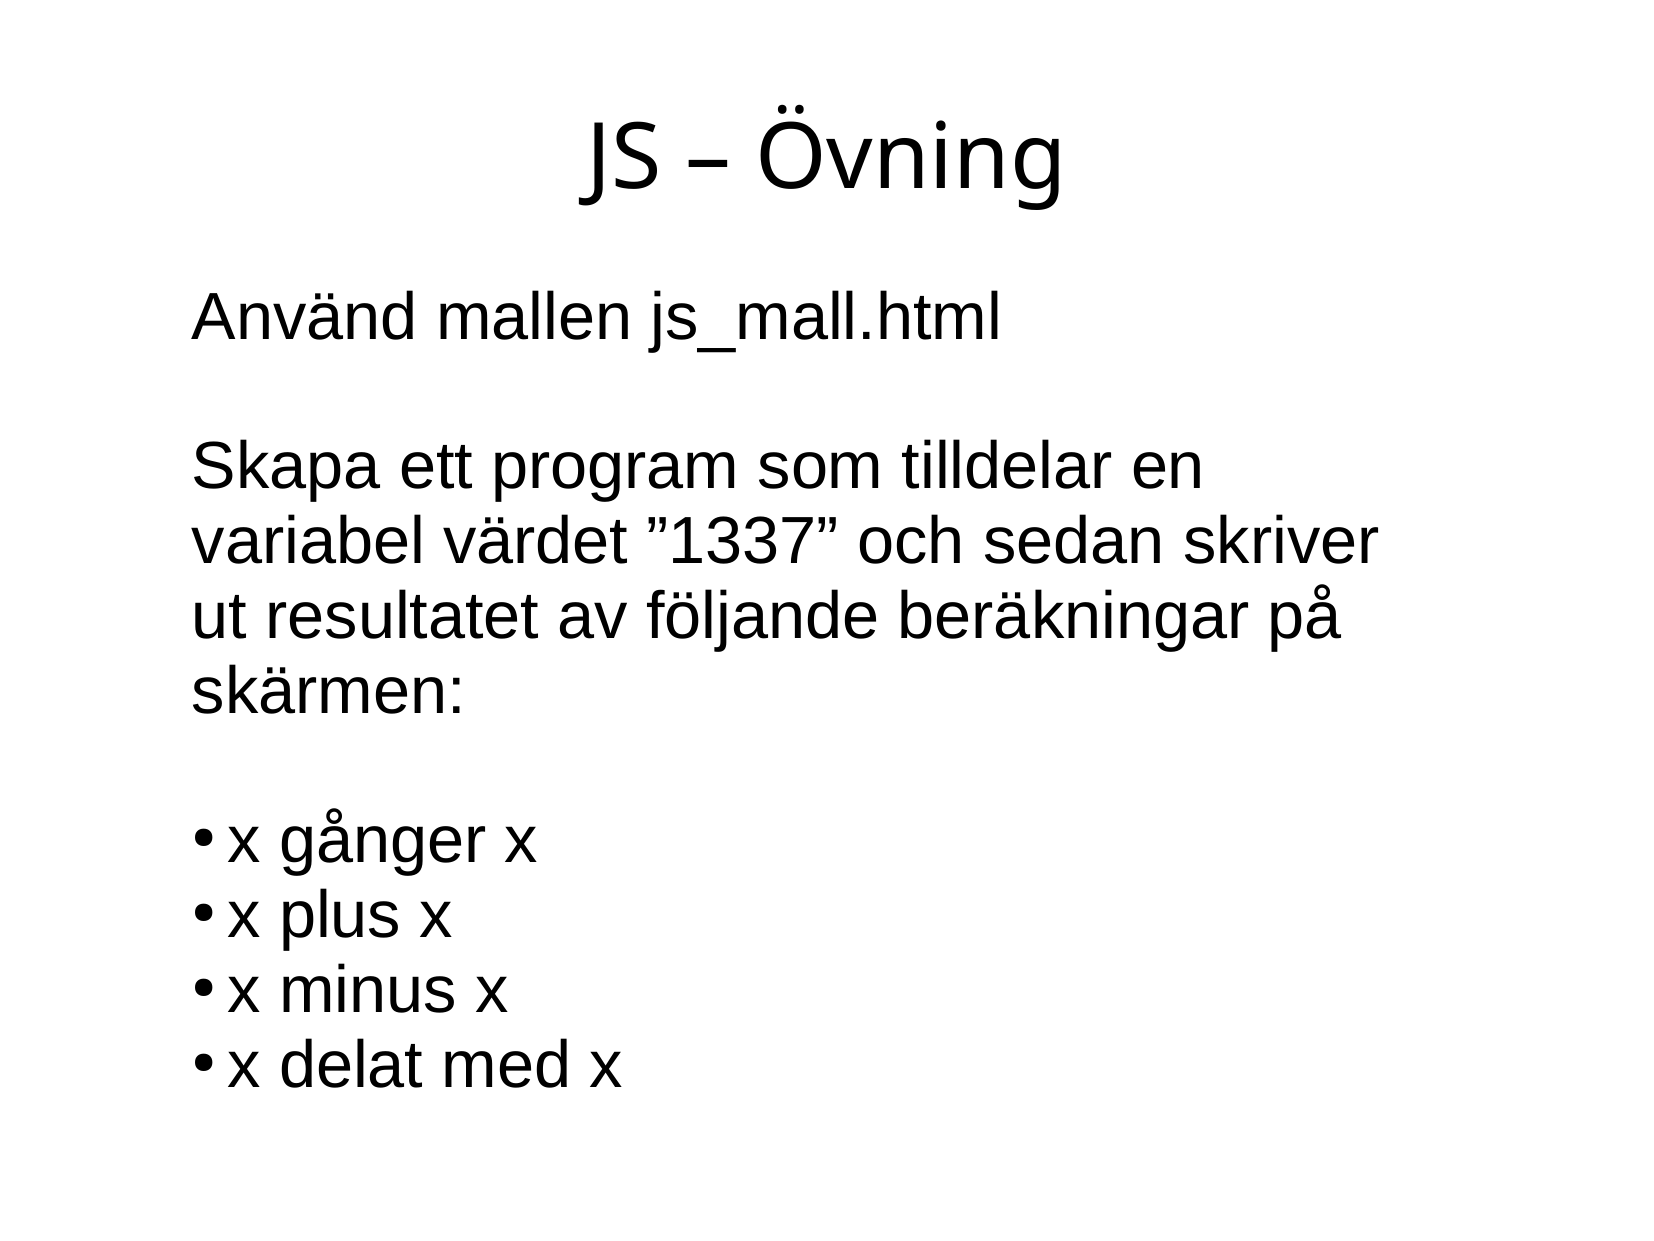

# JS – Övning
Använd mallen js_mall.html
Skapa ett program som tilldelar en variabel värdet ”1337” och sedan skriver ut resultatet av följande beräkningar på skärmen:
x gånger x
x plus x
x minus x
x delat med x